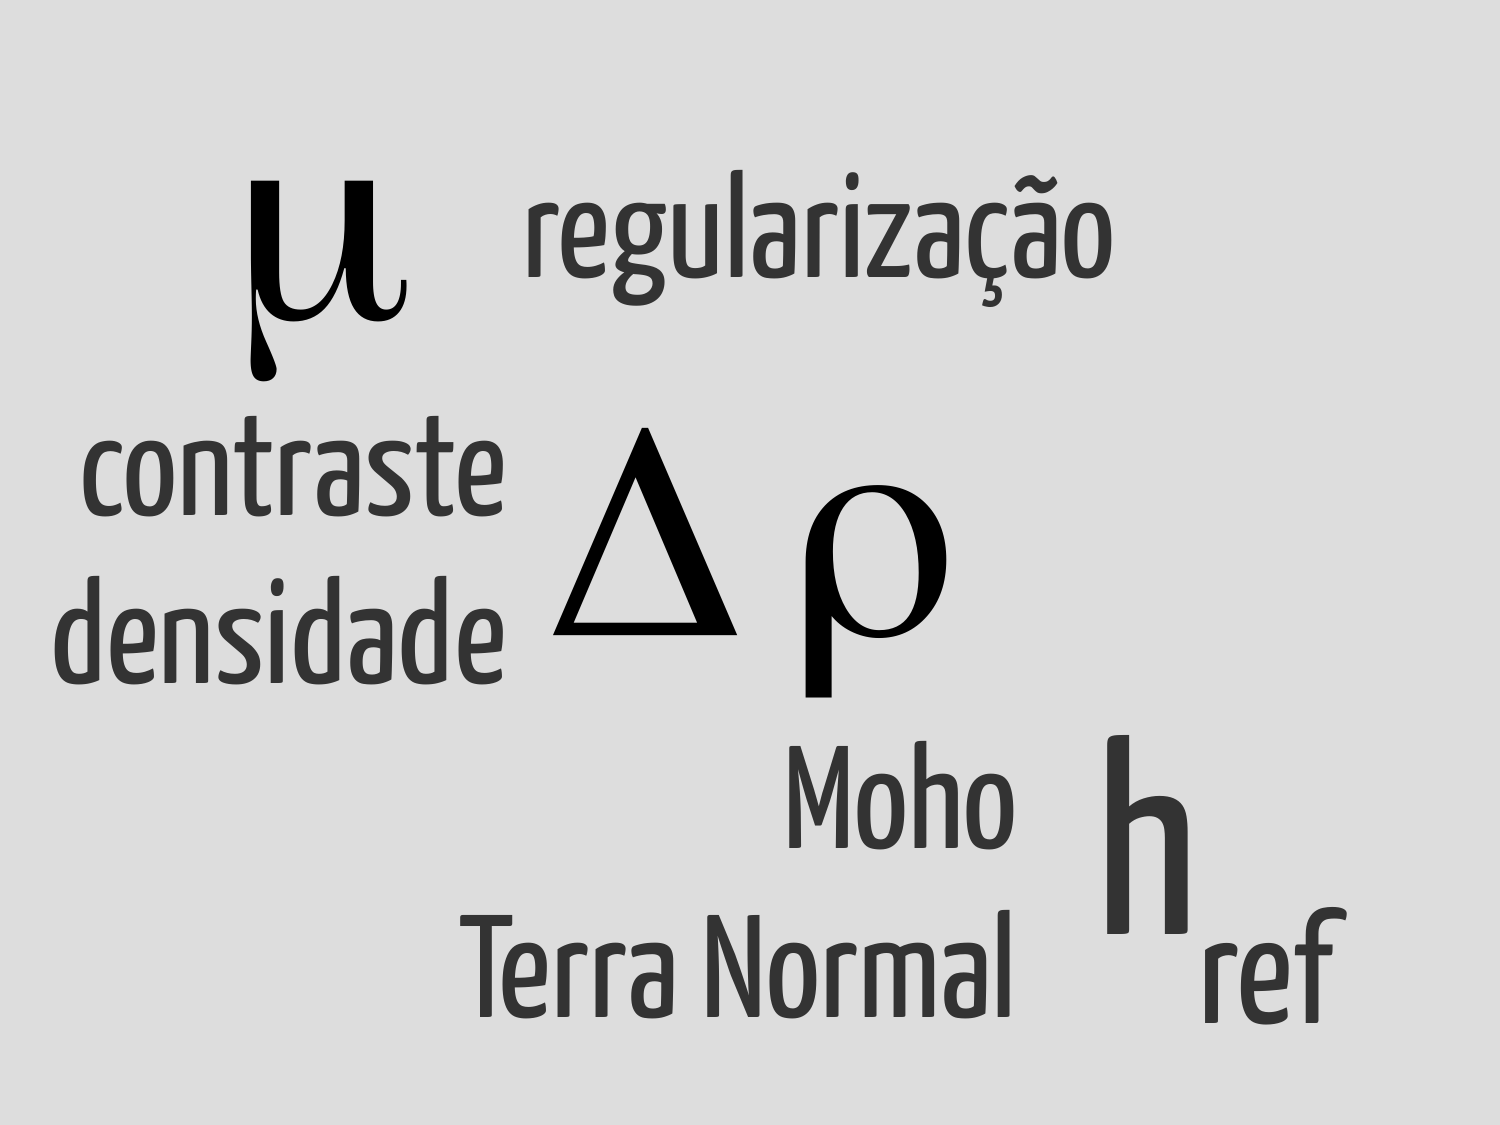

regularização
contraste
densidade
href
Moho
Terra Normal